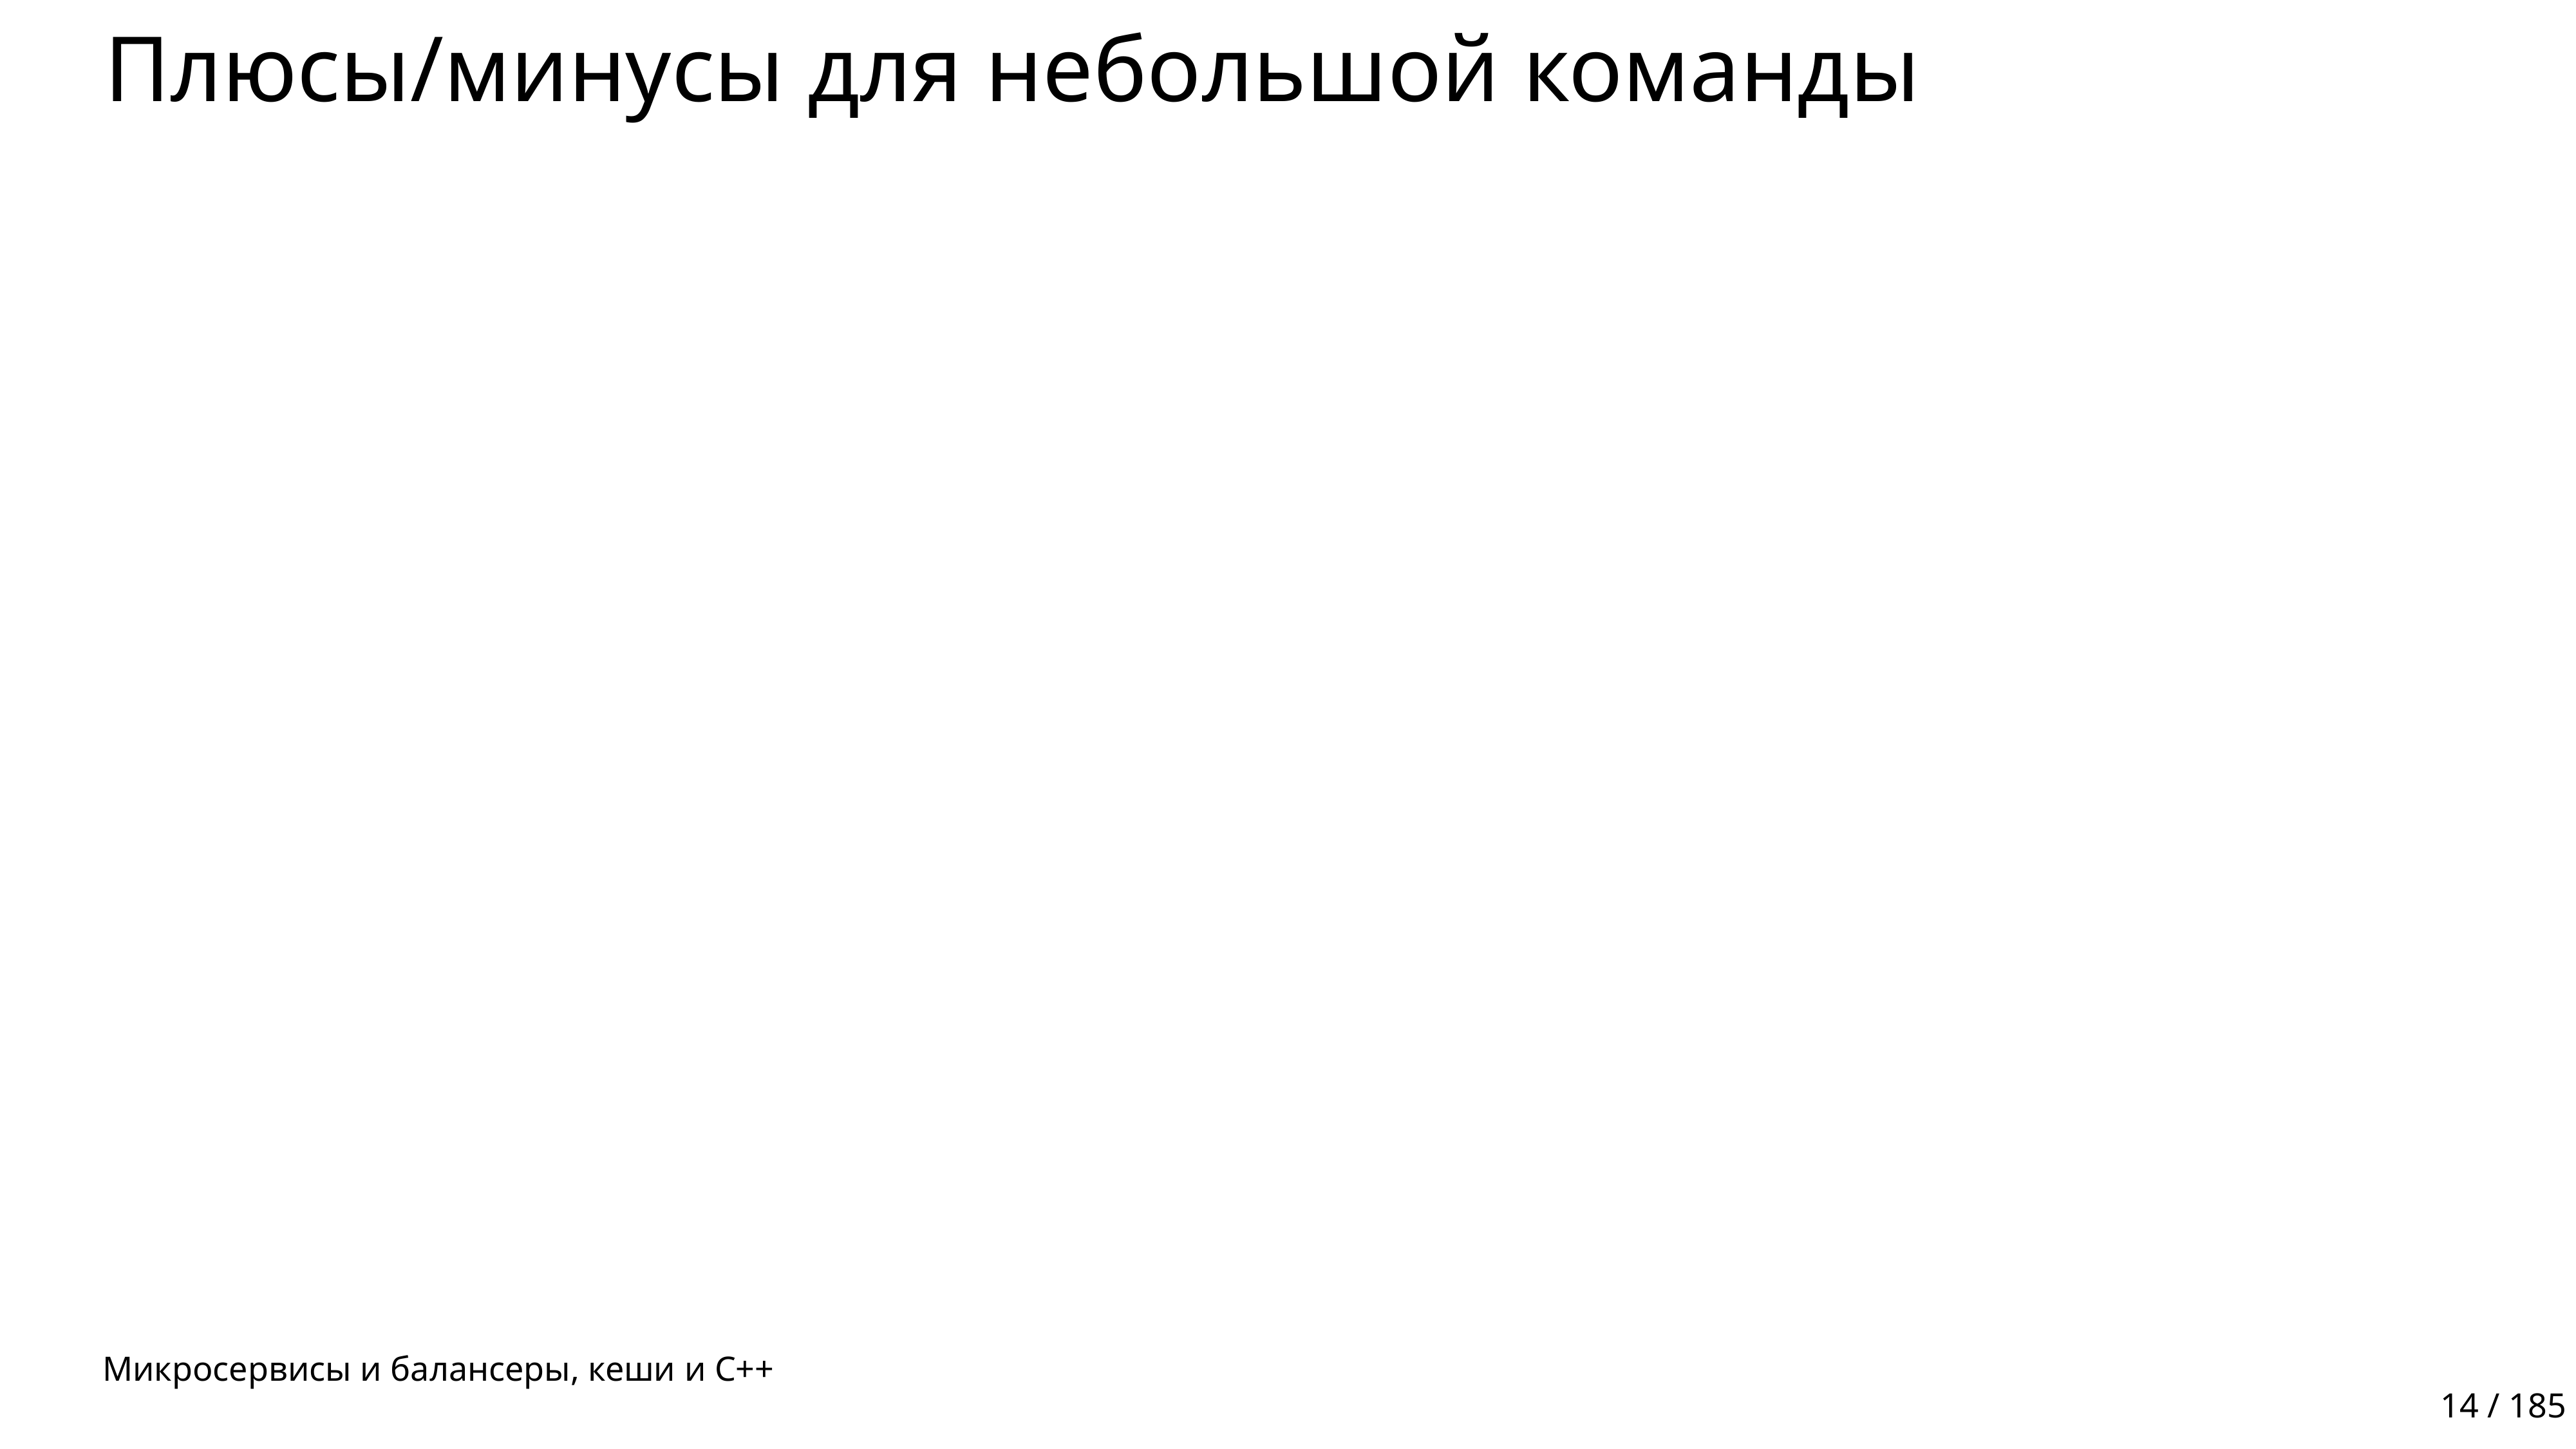

Плюсы/минусы для небольшой команды
#
Микросервисы и балансеры, кеши и C++